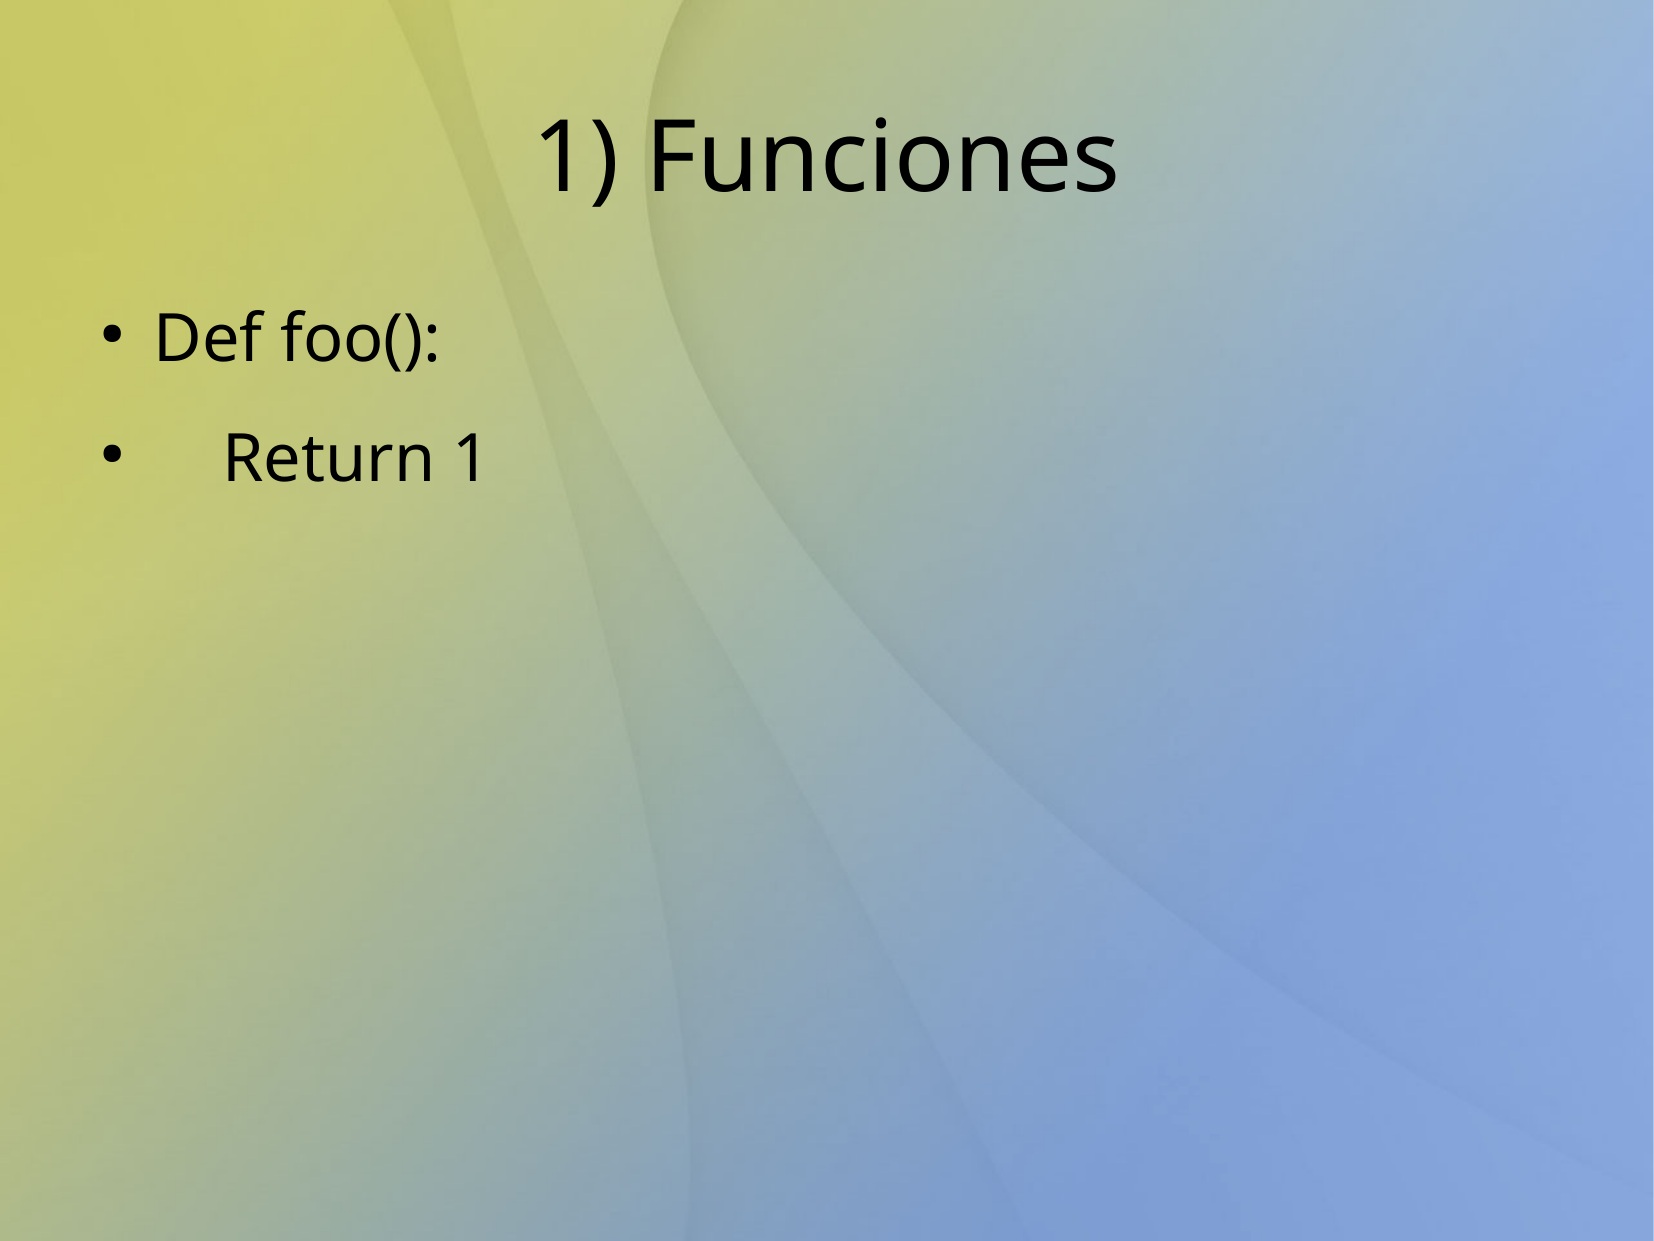

# 1) Funciones
Def foo():
 Return 1